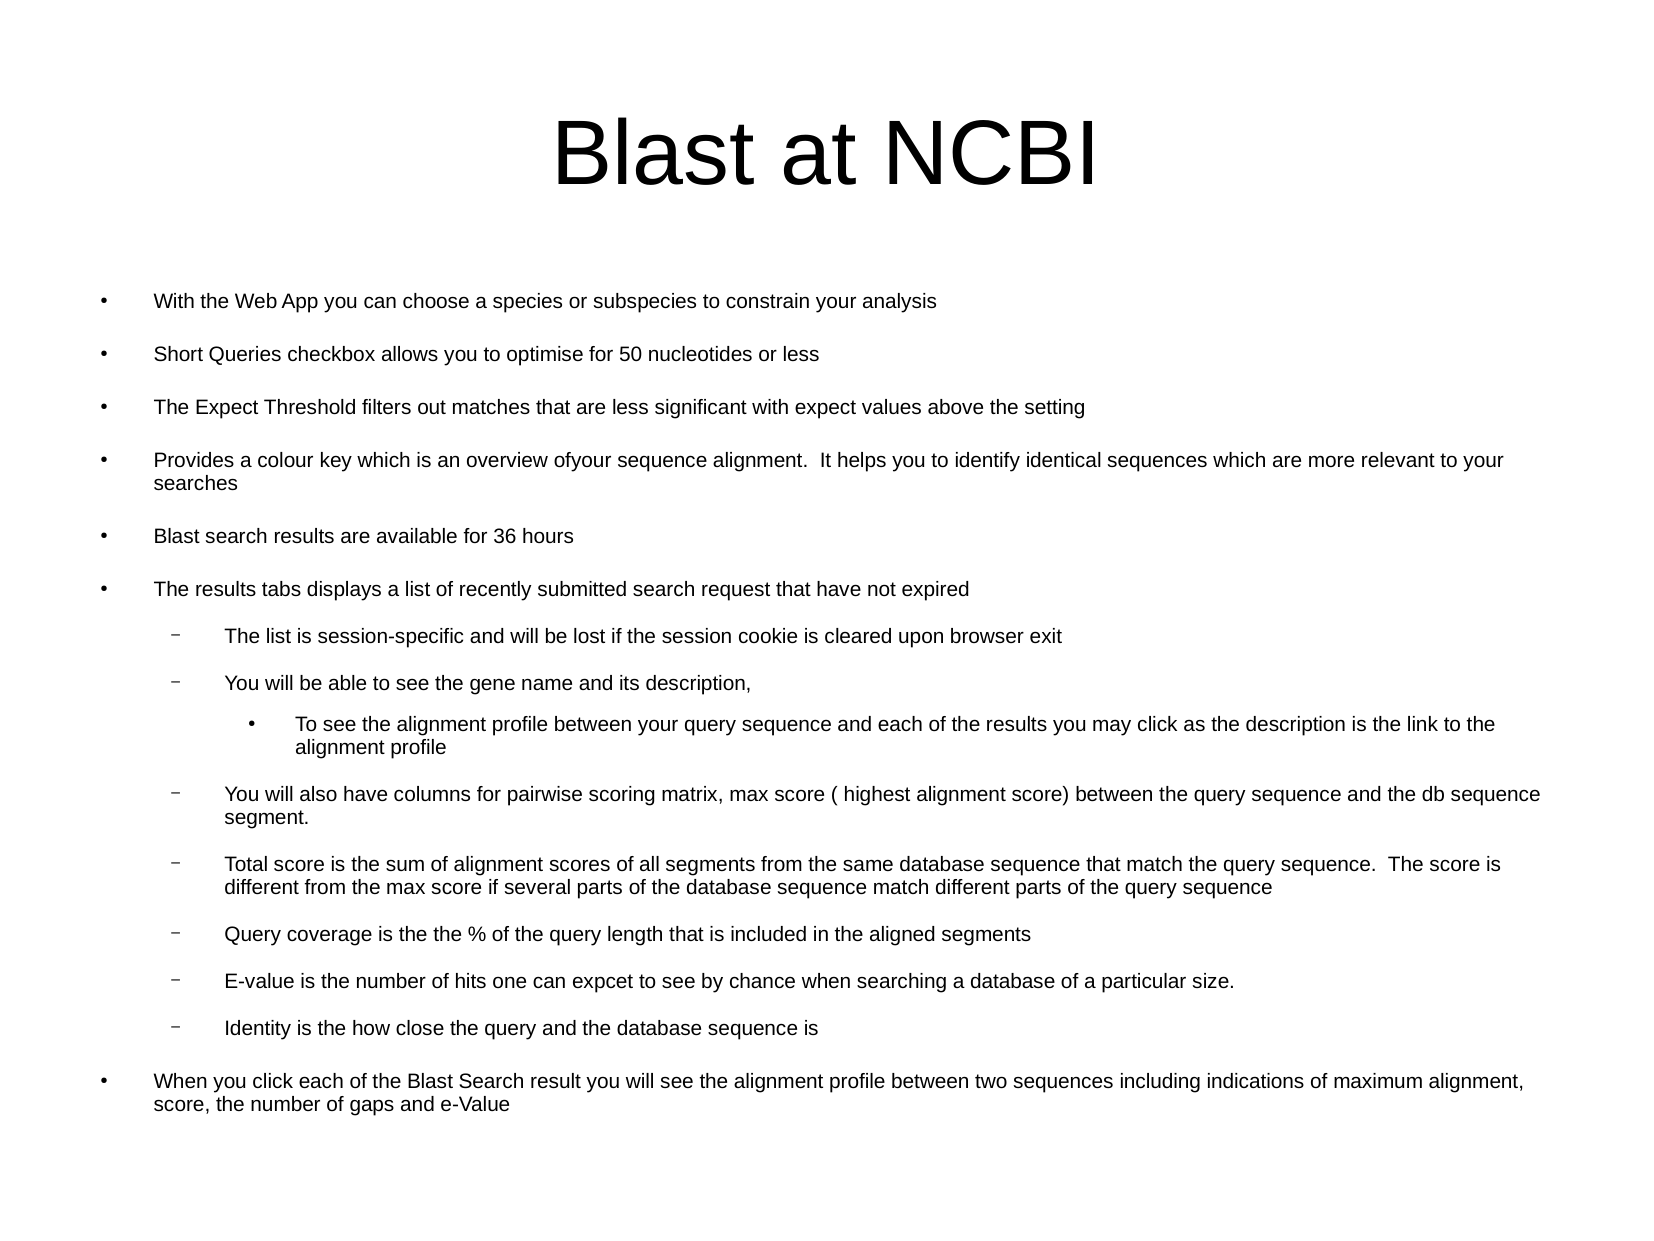

# Blast at NCBI
With the Web App you can choose a species or subspecies to constrain your analysis
Short Queries checkbox allows you to optimise for 50 nucleotides or less
The Expect Threshold filters out matches that are less significant with expect values above the setting
Provides a colour key which is an overview ofyour sequence alignment. It helps you to identify identical sequences which are more relevant to your searches
Blast search results are available for 36 hours
The results tabs displays a list of recently submitted search request that have not expired
The list is session-specific and will be lost if the session cookie is cleared upon browser exit
You will be able to see the gene name and its description,
To see the alignment profile between your query sequence and each of the results you may click as the description is the link to the alignment profile
You will also have columns for pairwise scoring matrix, max score ( highest alignment score) between the query sequence and the db sequence segment.
Total score is the sum of alignment scores of all segments from the same database sequence that match the query sequence. The score is different from the max score if several parts of the database sequence match different parts of the query sequence
Query coverage is the the % of the query length that is included in the aligned segments
E-value is the number of hits one can expcet to see by chance when searching a database of a particular size.
Identity is the how close the query and the database sequence is
When you click each of the Blast Search result you will see the alignment profile between two sequences including indications of maximum alignment, score, the number of gaps and e-Value